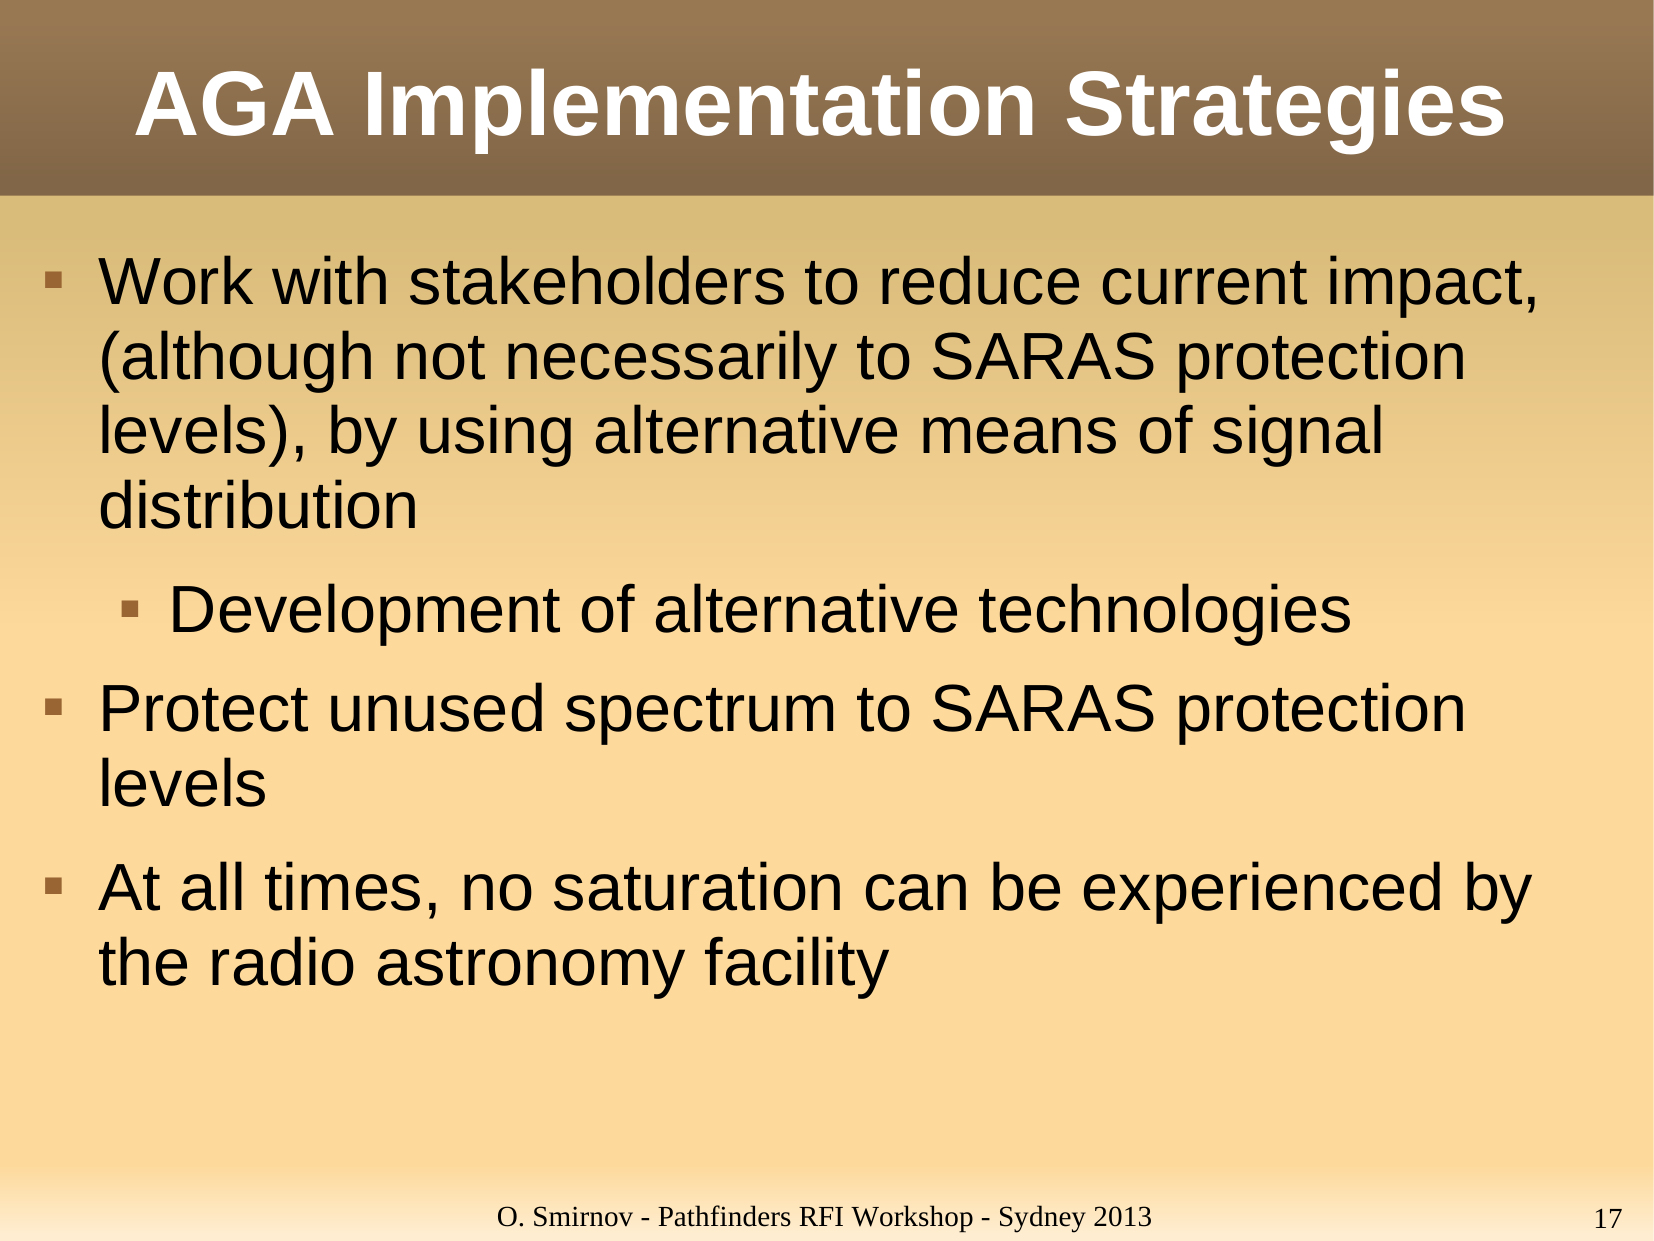

# AGA Implementation Strategies
Work with stakeholders to reduce current impact, (although not necessarily to SARAS protection levels), by using alternative means of signal distribution
Development of alternative technologies
Protect unused spectrum to SARAS protection levels
At all times, no saturation can be experienced by the radio astronomy facility
O. Smirnov - Pathfinders RFI Workshop - Sydney 2013
17